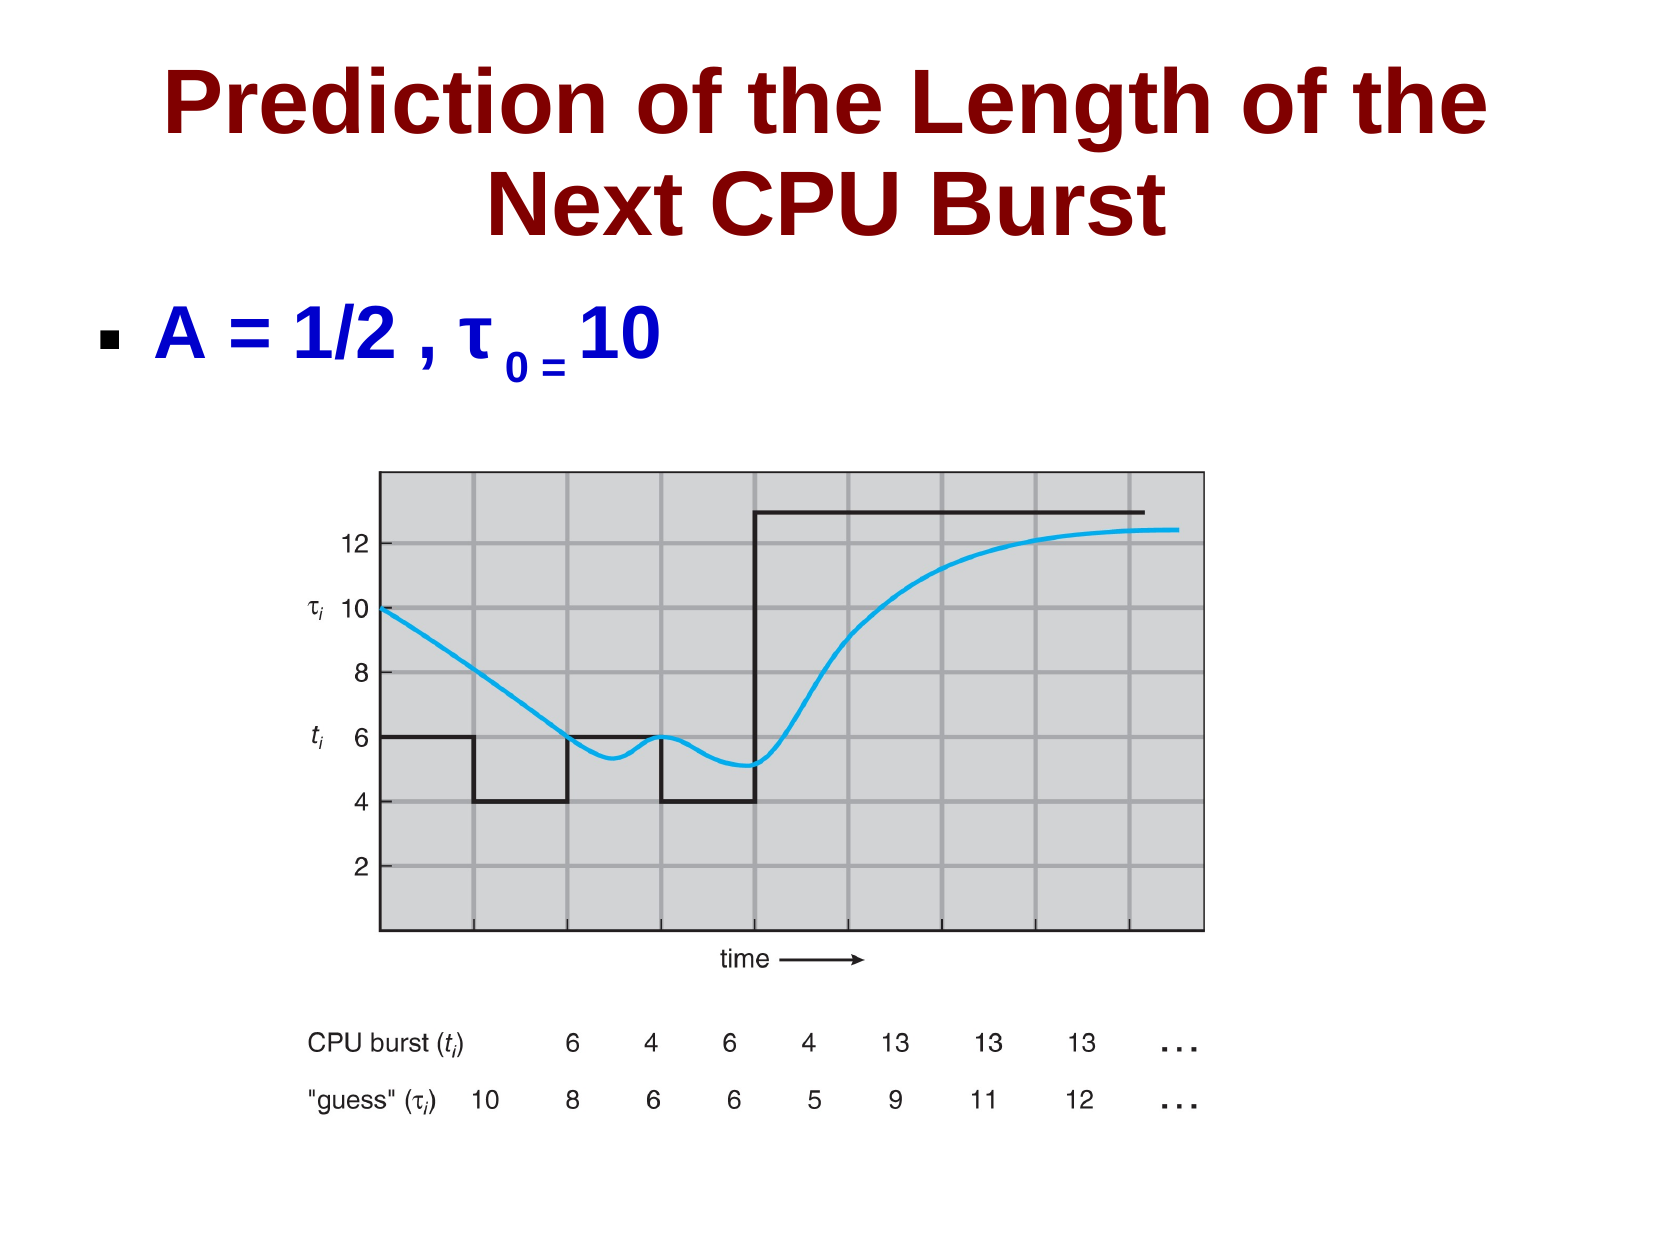

# Prediction of the Length of the Next CPU Burst
Α = 1/2 , τ 0 = 10